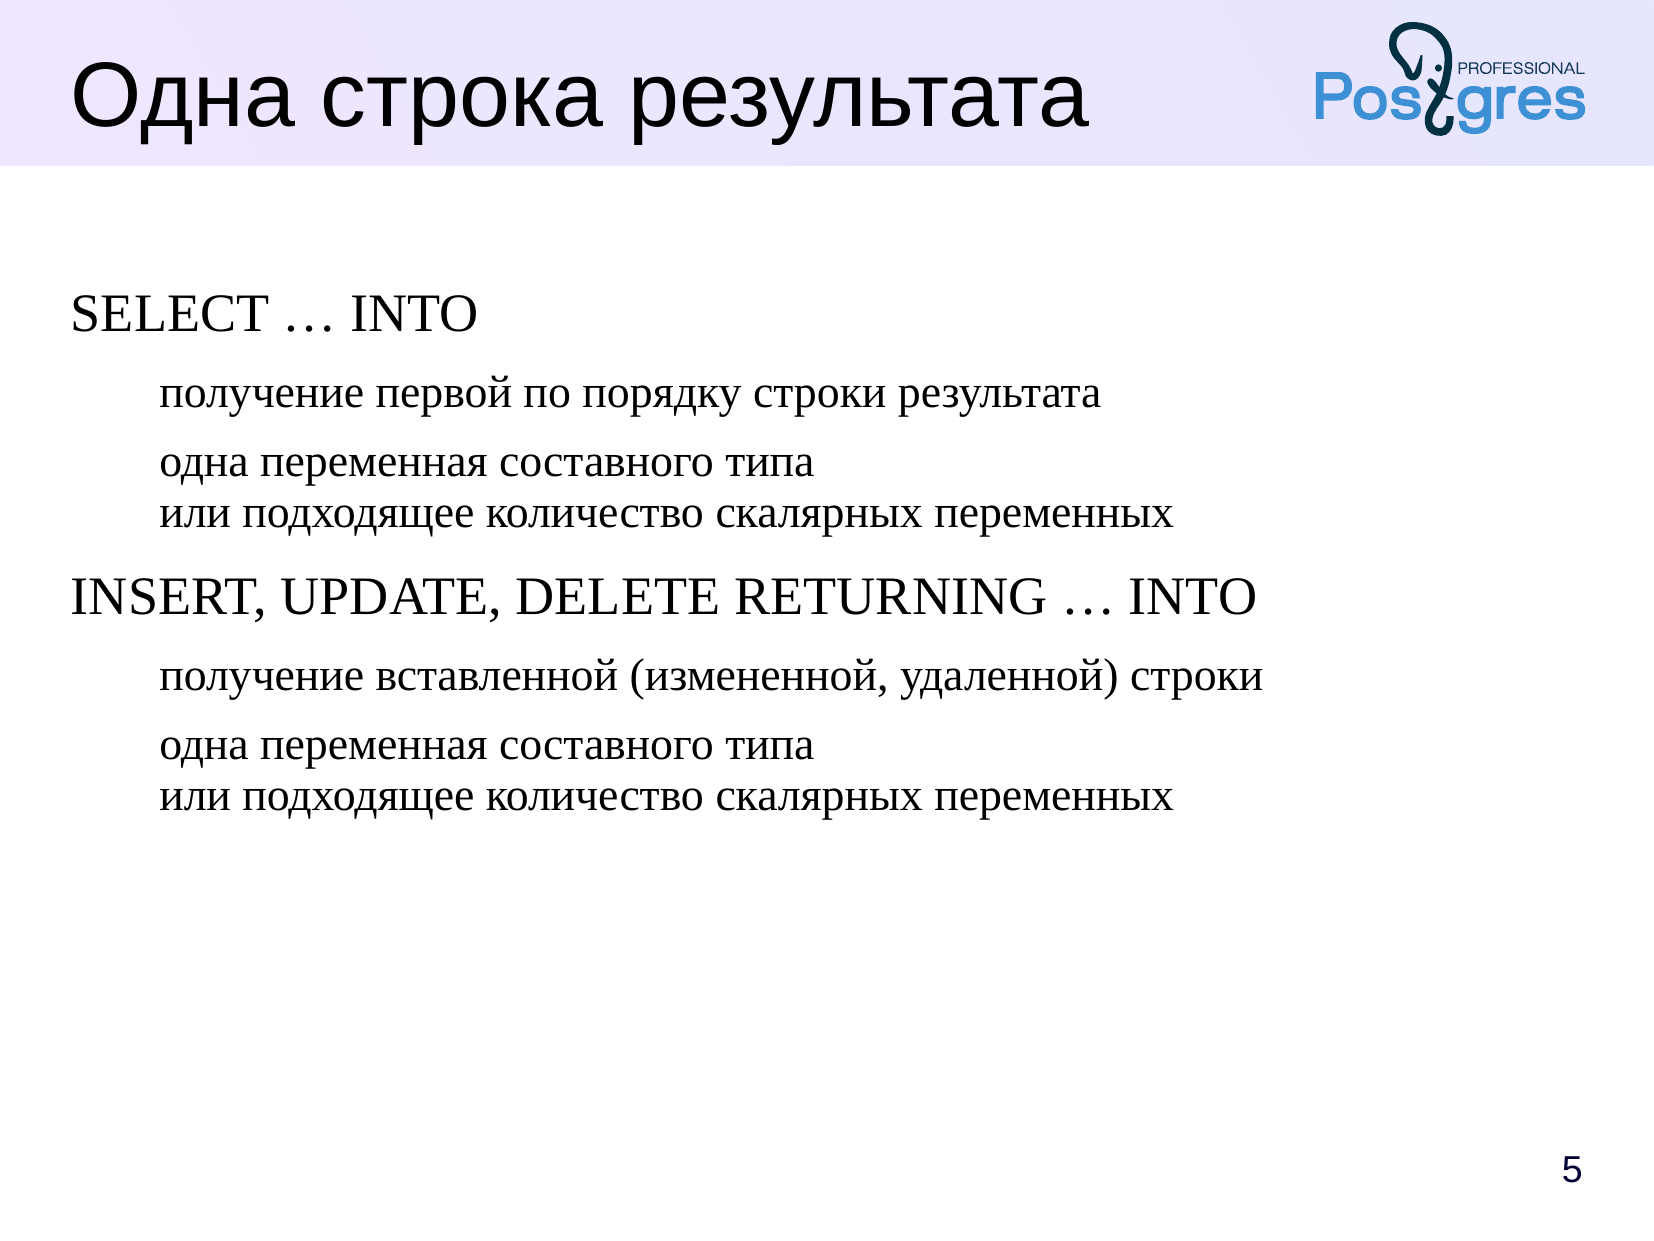

# Одна строка результата
SELECT … INTO
получение первой по порядку строки результата
одна переменная составного типа
или подходящее количество скалярных переменных
INSERT, UPDATE, DELETE RETURNING … INTO
получение вставленной (измененной, удаленной) строки
одна переменная составного типа
или подходящее количество скалярных переменных